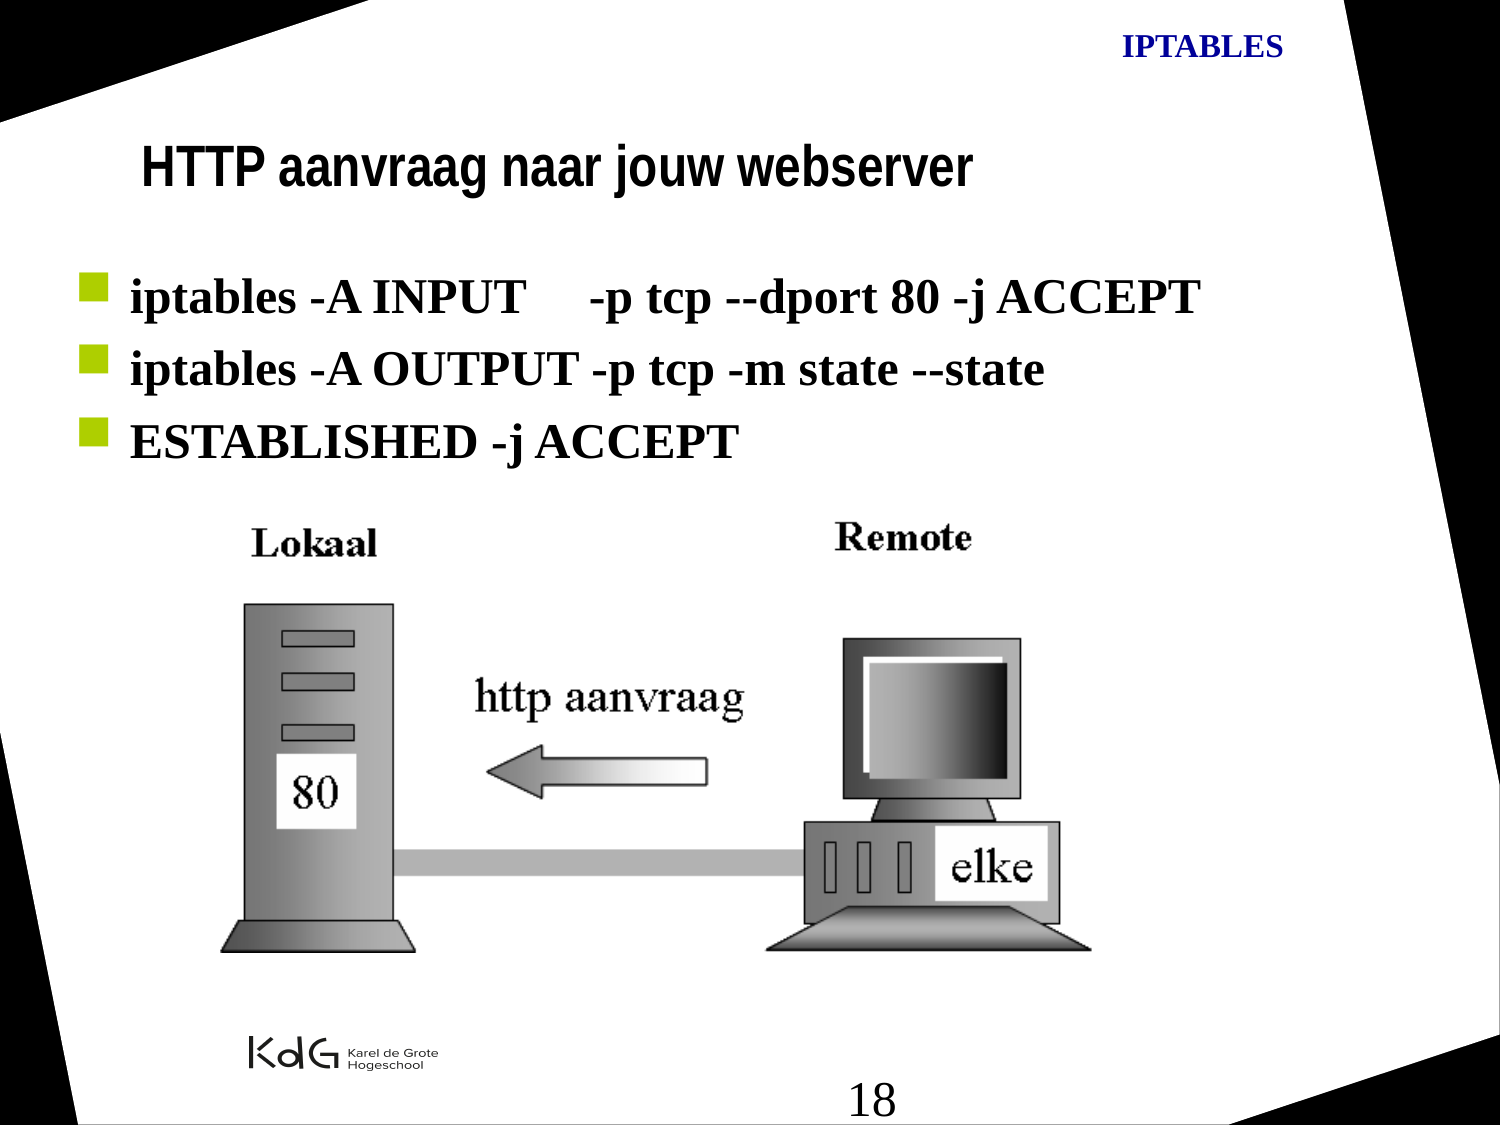

HTTP aanvraag naar jouw webserver
iptables -A INPUT -p tcp --dport 80 -j ACCEPT
iptables -A OUTPUT -p tcp -m state --state
ESTABLISHED -j ACCEPT